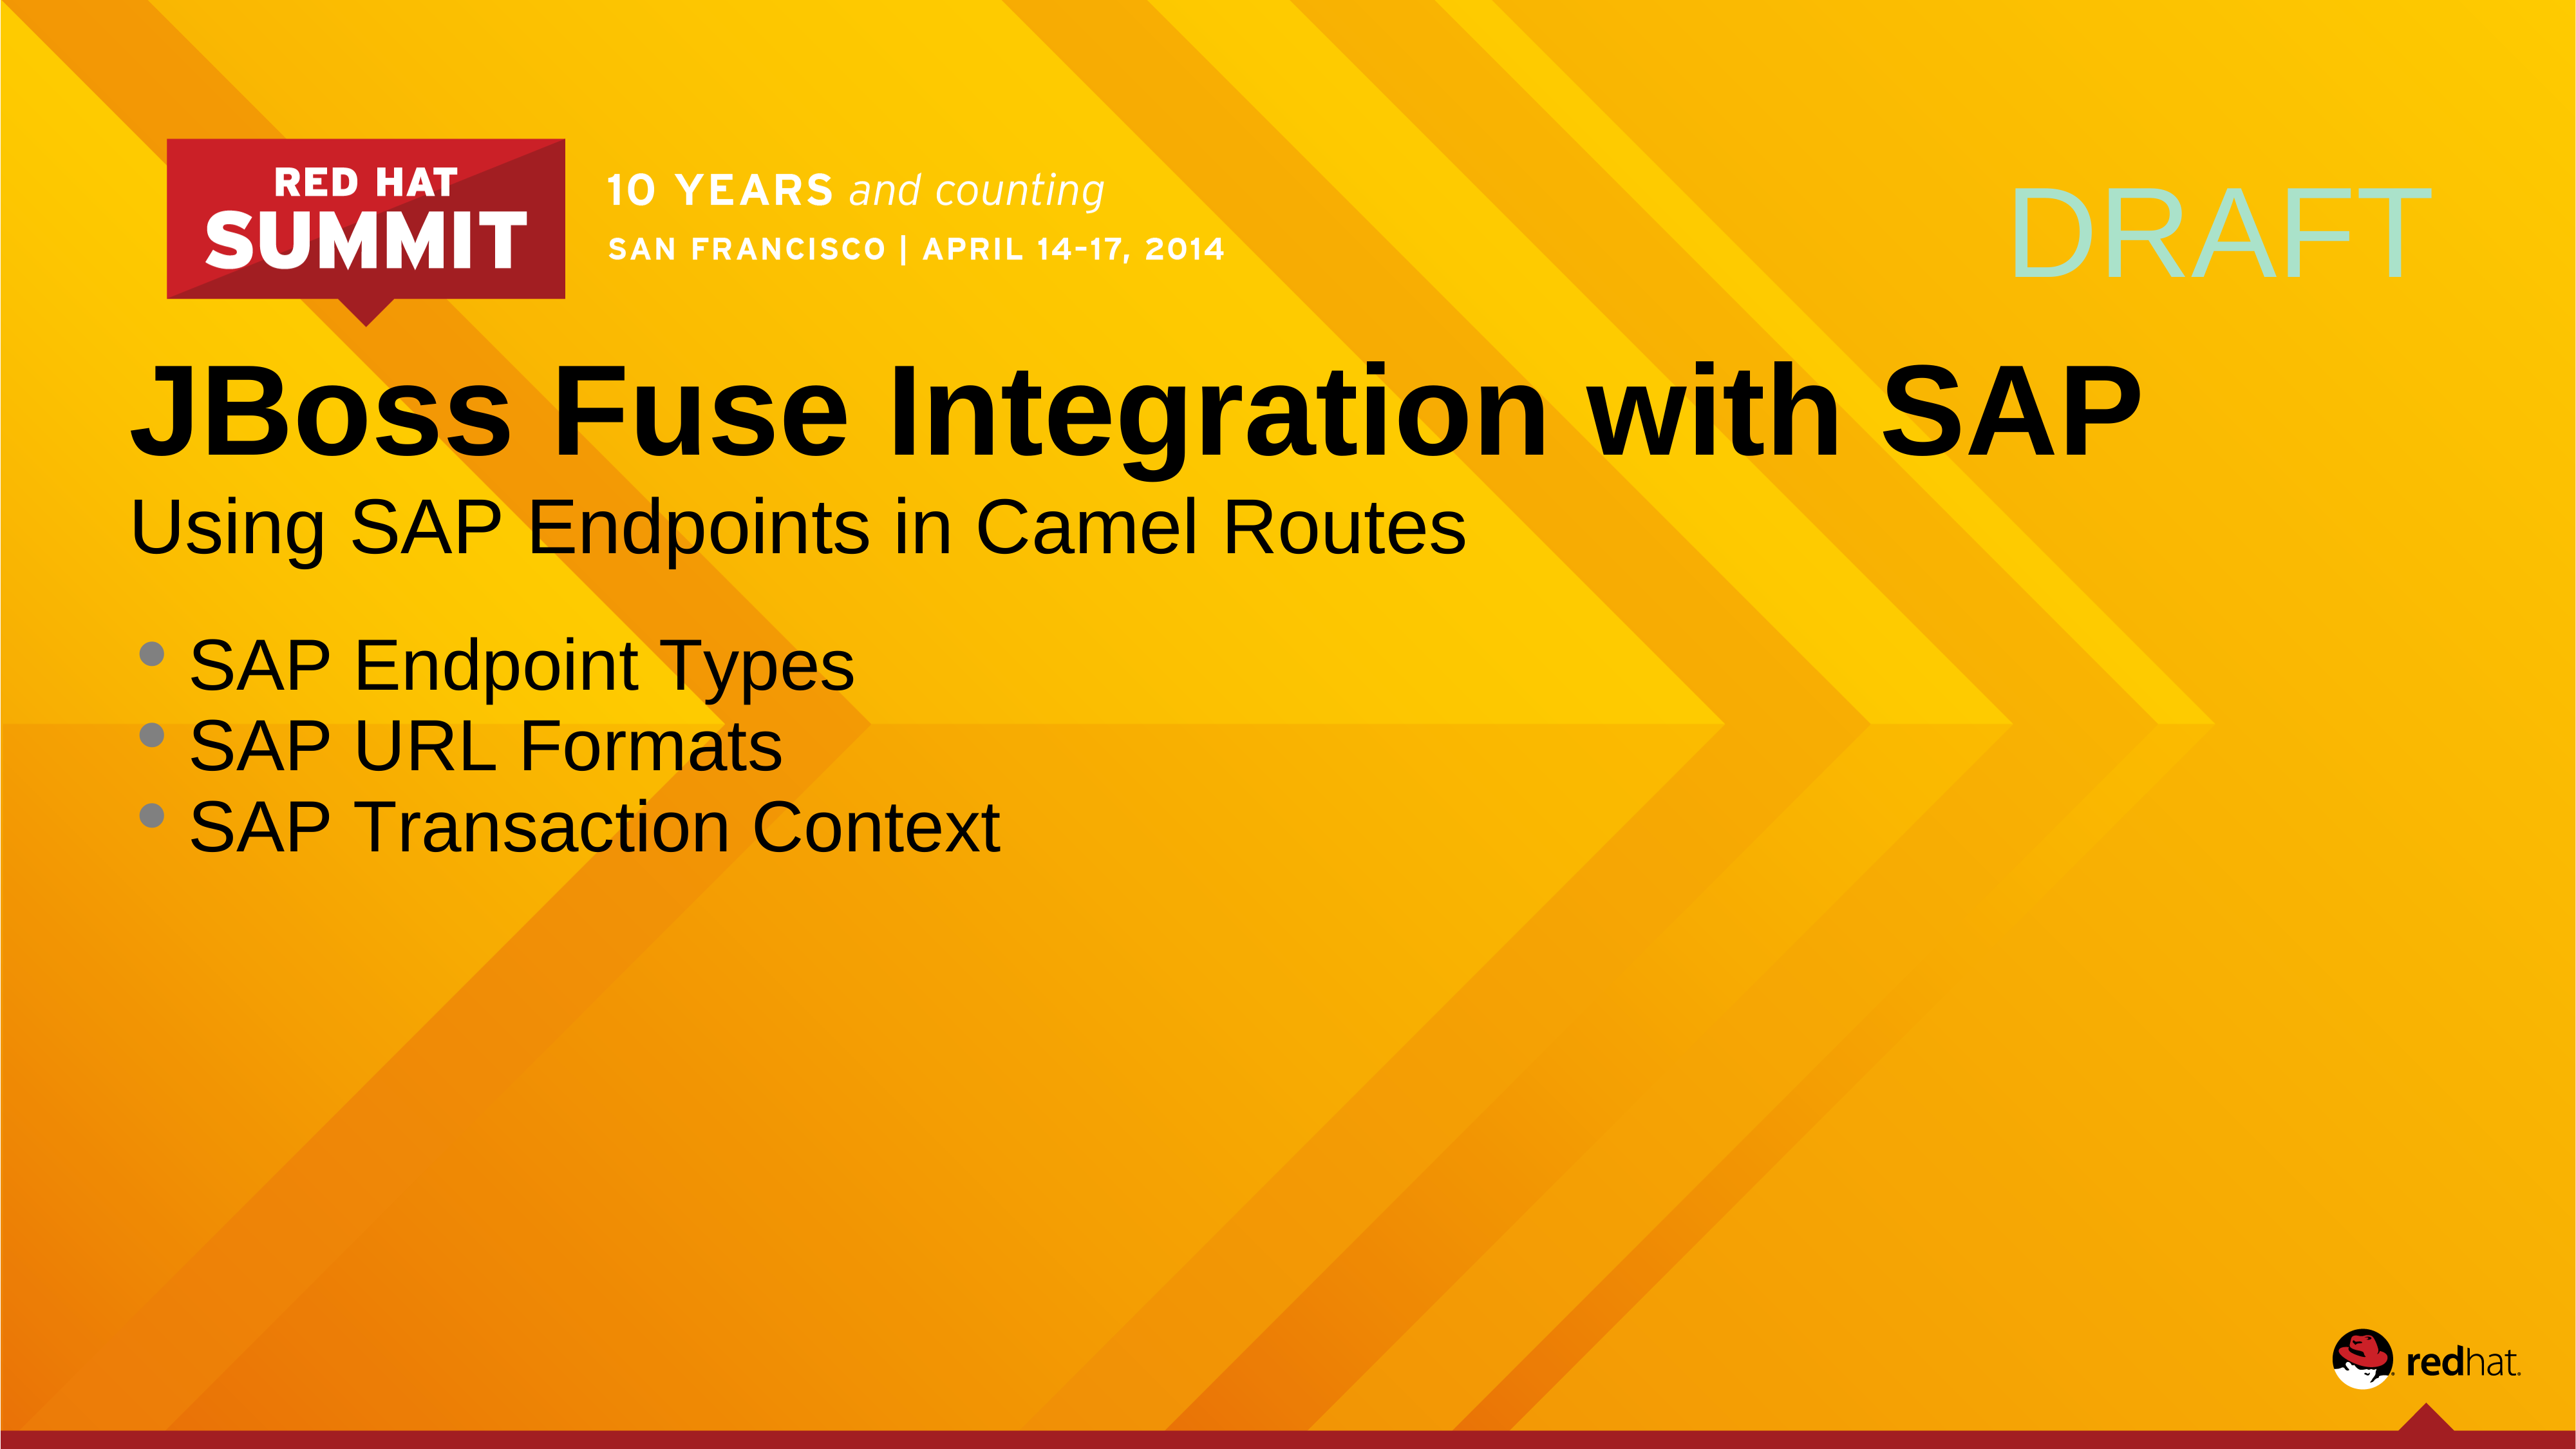

JBoss Fuse Integration with SAP
Using SAP Endpoints in Camel Routes
SAP Endpoint Types
SAP URL Formats
SAP Transaction Context